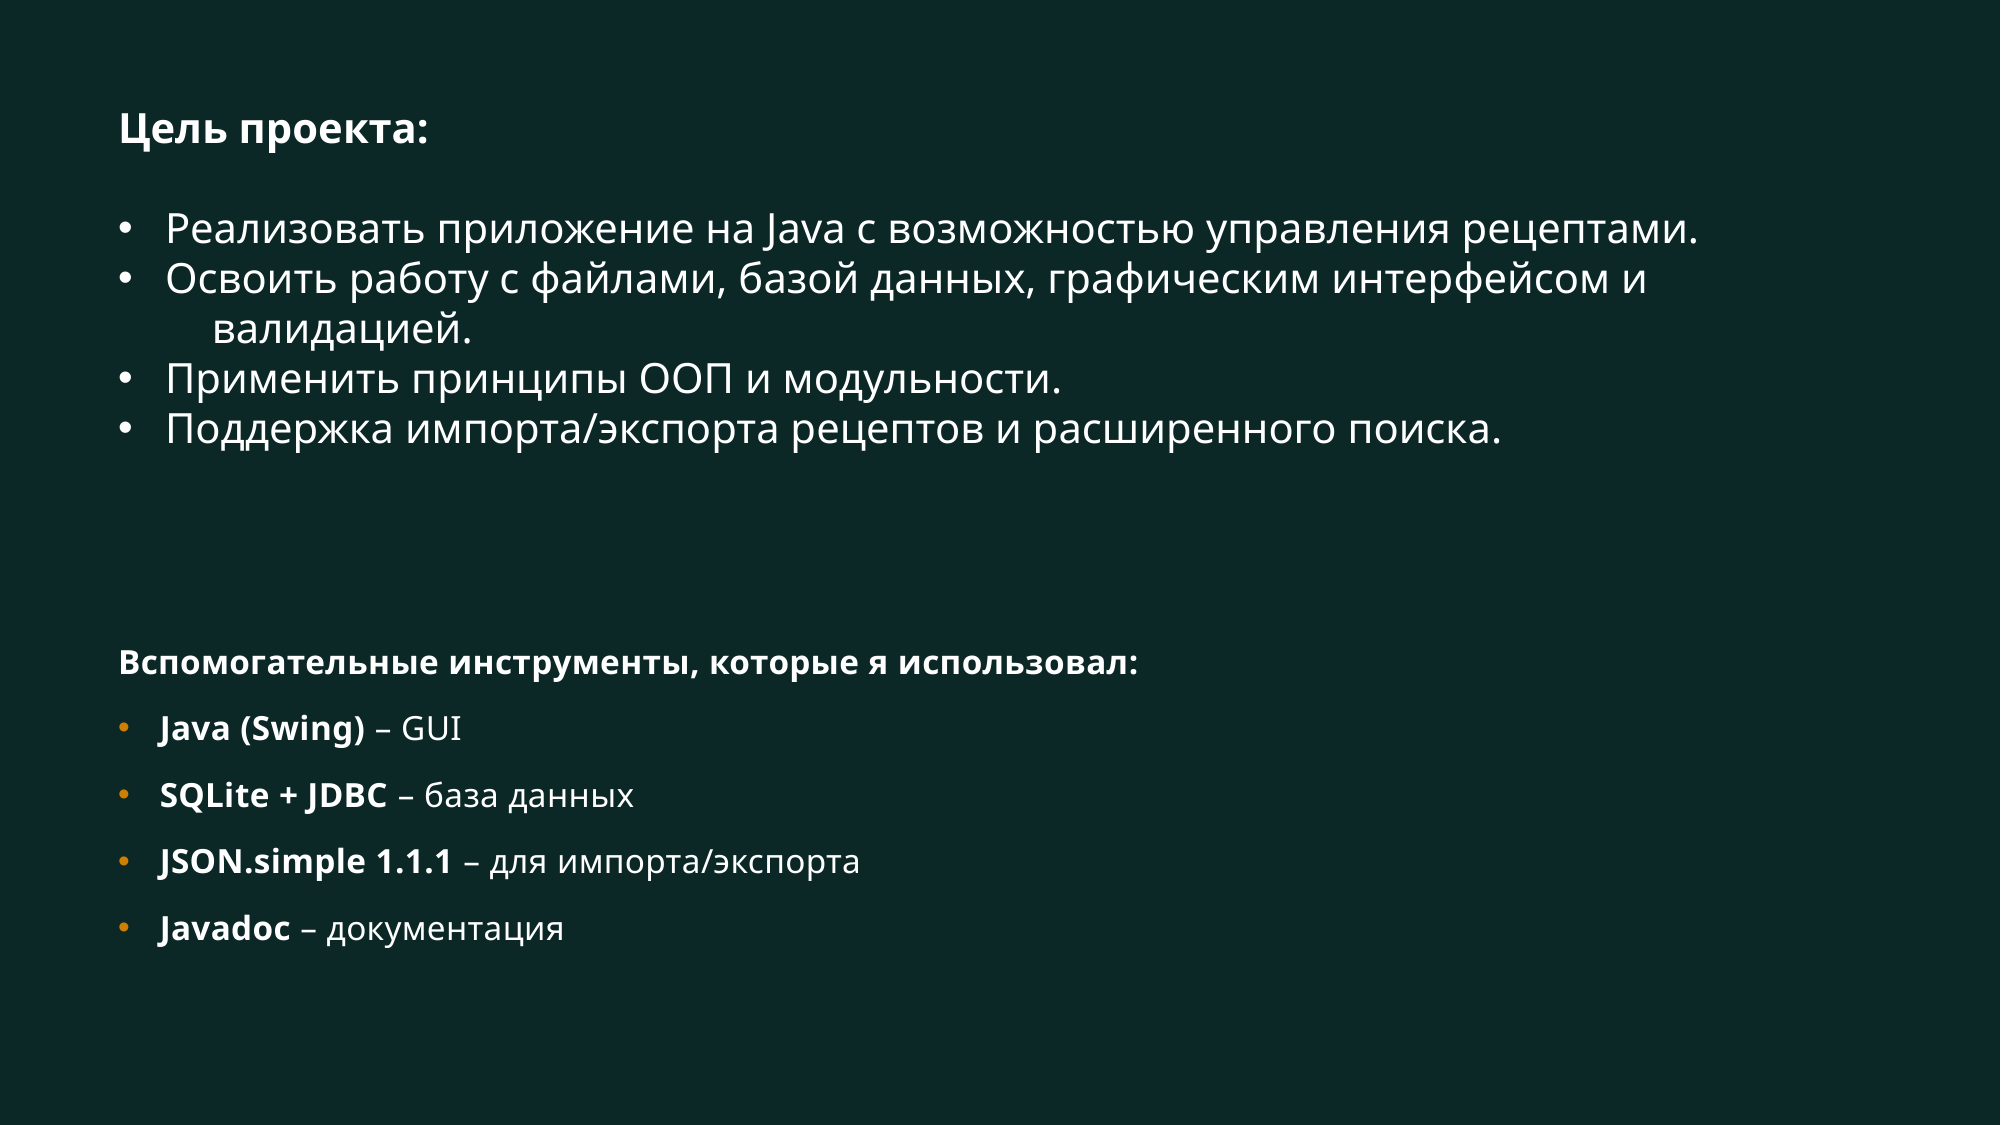

# Цель проекта:
Реализовать приложение на Java с возможностью управления рецептами.
Освоить работу с файлами, базой данных, графическим интерфейсом и валидацией.
Применить принципы ООП и модульности.
Поддержка импорта/экспорта рецептов и расширенного поиска.
Вспомогательные инструменты, которые я использовал:
Java (Swing) – GUI
SQLite + JDBC – база данных
JSON.simple 1.1.1 – для импорта/экспорта
Javadoc – документация